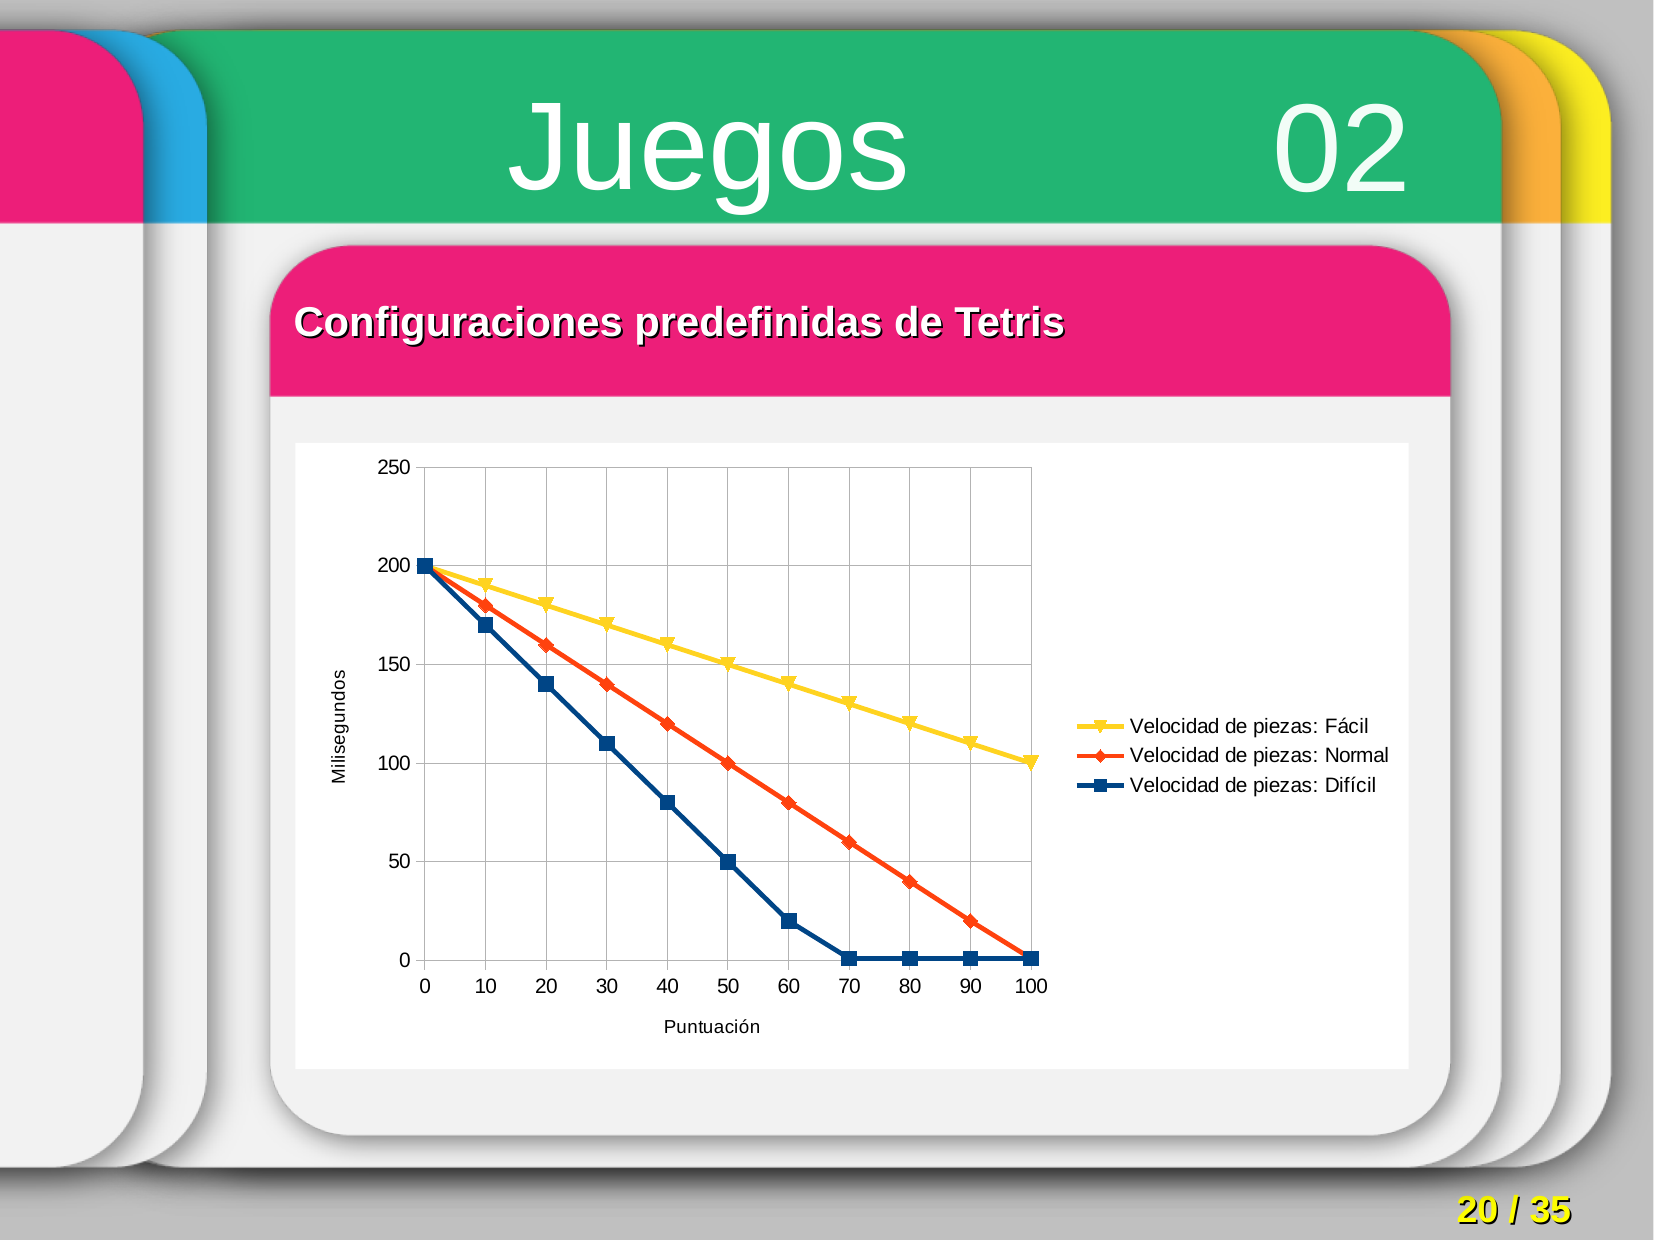

02
# Juegos
Configuraciones predefinidas de Tetris
### Chart
| Category | Velocidad de piezas: Fácil | Velocidad de piezas: Normal | Velocidad de piezas: Difícil |
|---|---|---|---|
| 0 | 200.0 | 200.0 | 200.0 |
| 10 | 190.0 | 180.0 | 170.0 |
| 20 | 180.0 | 160.0 | 140.0 |
| 30 | 170.0 | 140.0 | 110.0 |
| 40 | 160.0 | 120.0 | 80.0 |
| 50 | 150.0 | 100.0 | 50.0 |
| 60 | 140.0 | 80.0 | 20.0 |
| 70 | 130.0 | 60.0 | 1.0 |
| 80 | 120.0 | 40.0 | 1.0 |
| 90 | 110.0 | 20.0 | 1.0 |
| 100 | 100.0 | 1.0 | 1.0 |